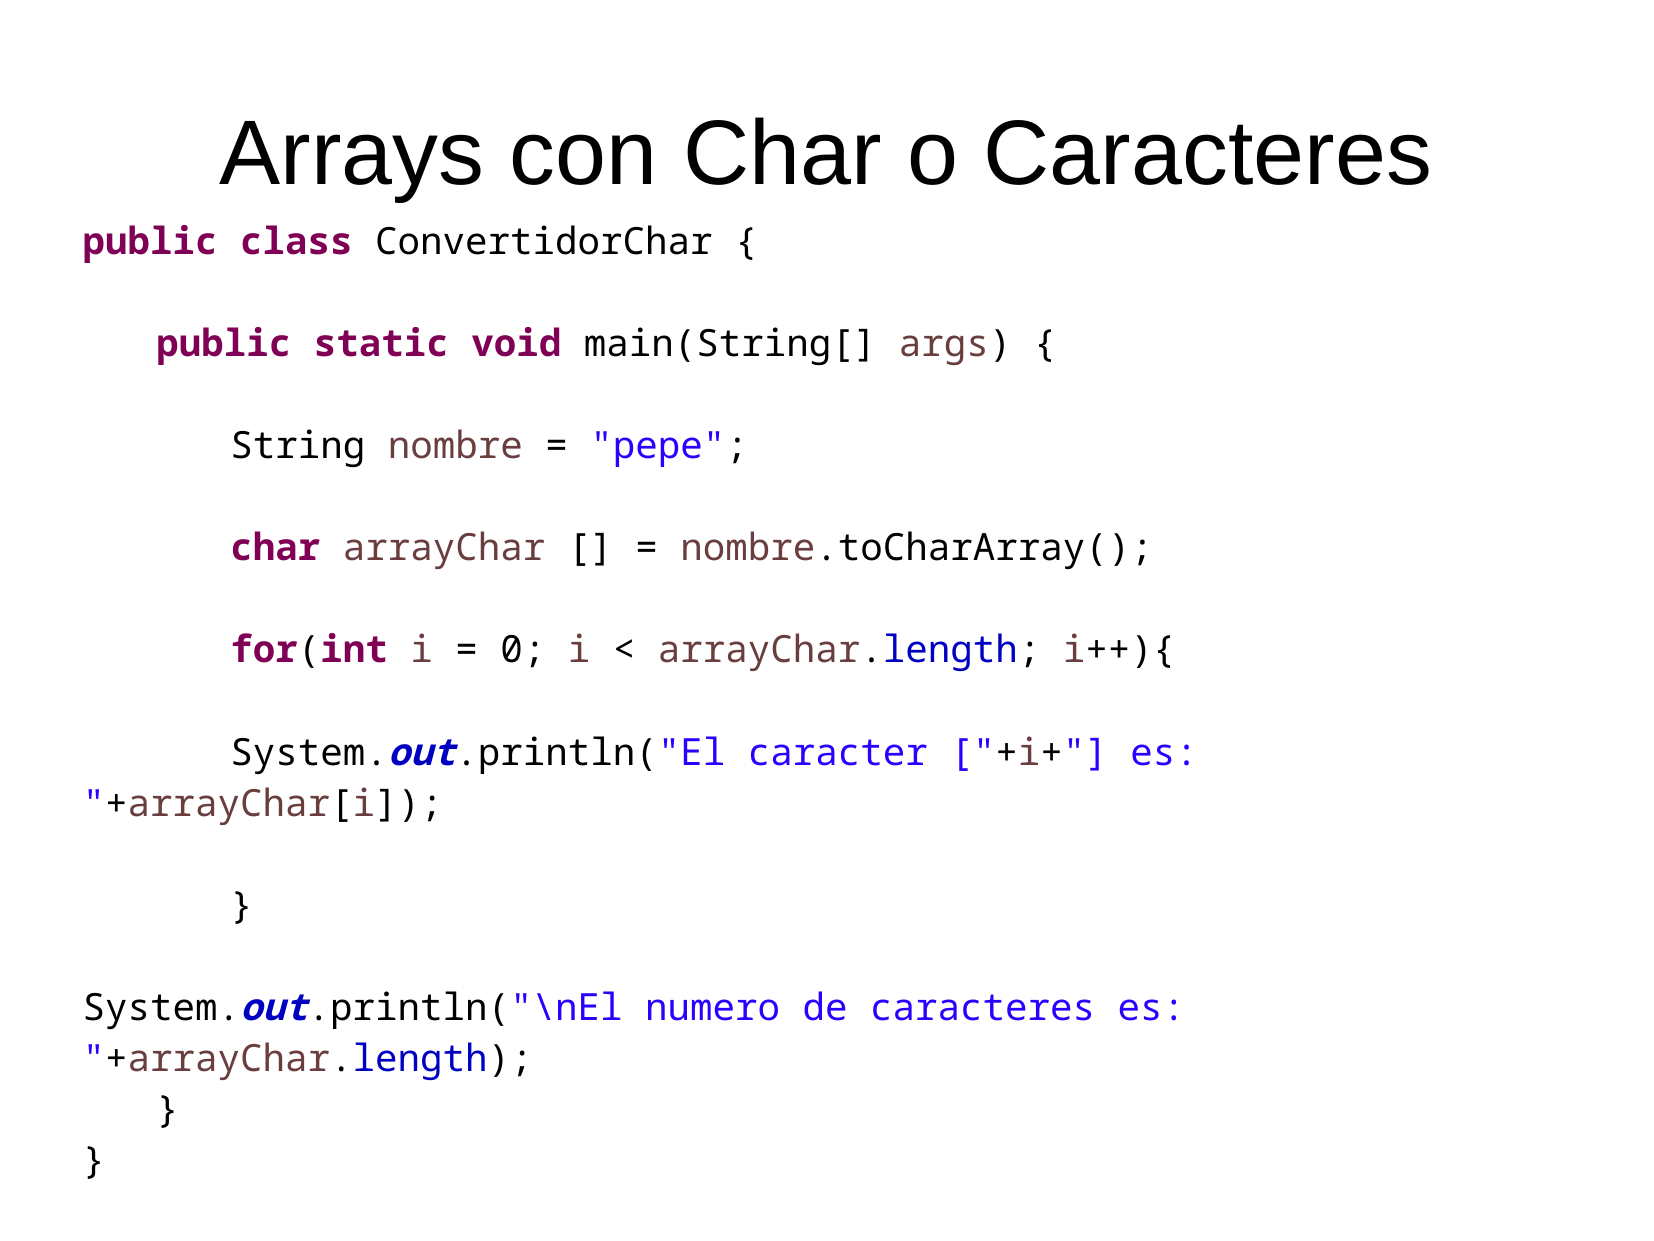

# Arrays con Char o Caracteres
public class ConvertidorChar {
	public static void main(String[] args) {
		String nombre = "pepe";
		char arrayChar [] = nombre.toCharArray();
		for(int i = 0; i < arrayChar.length; i++){
		System.out.println("El caracter ["+i+"] es: "+arrayChar[i]);
		}
System.out.println("\nEl numero de caracteres es: "+arrayChar.length);
	}
}